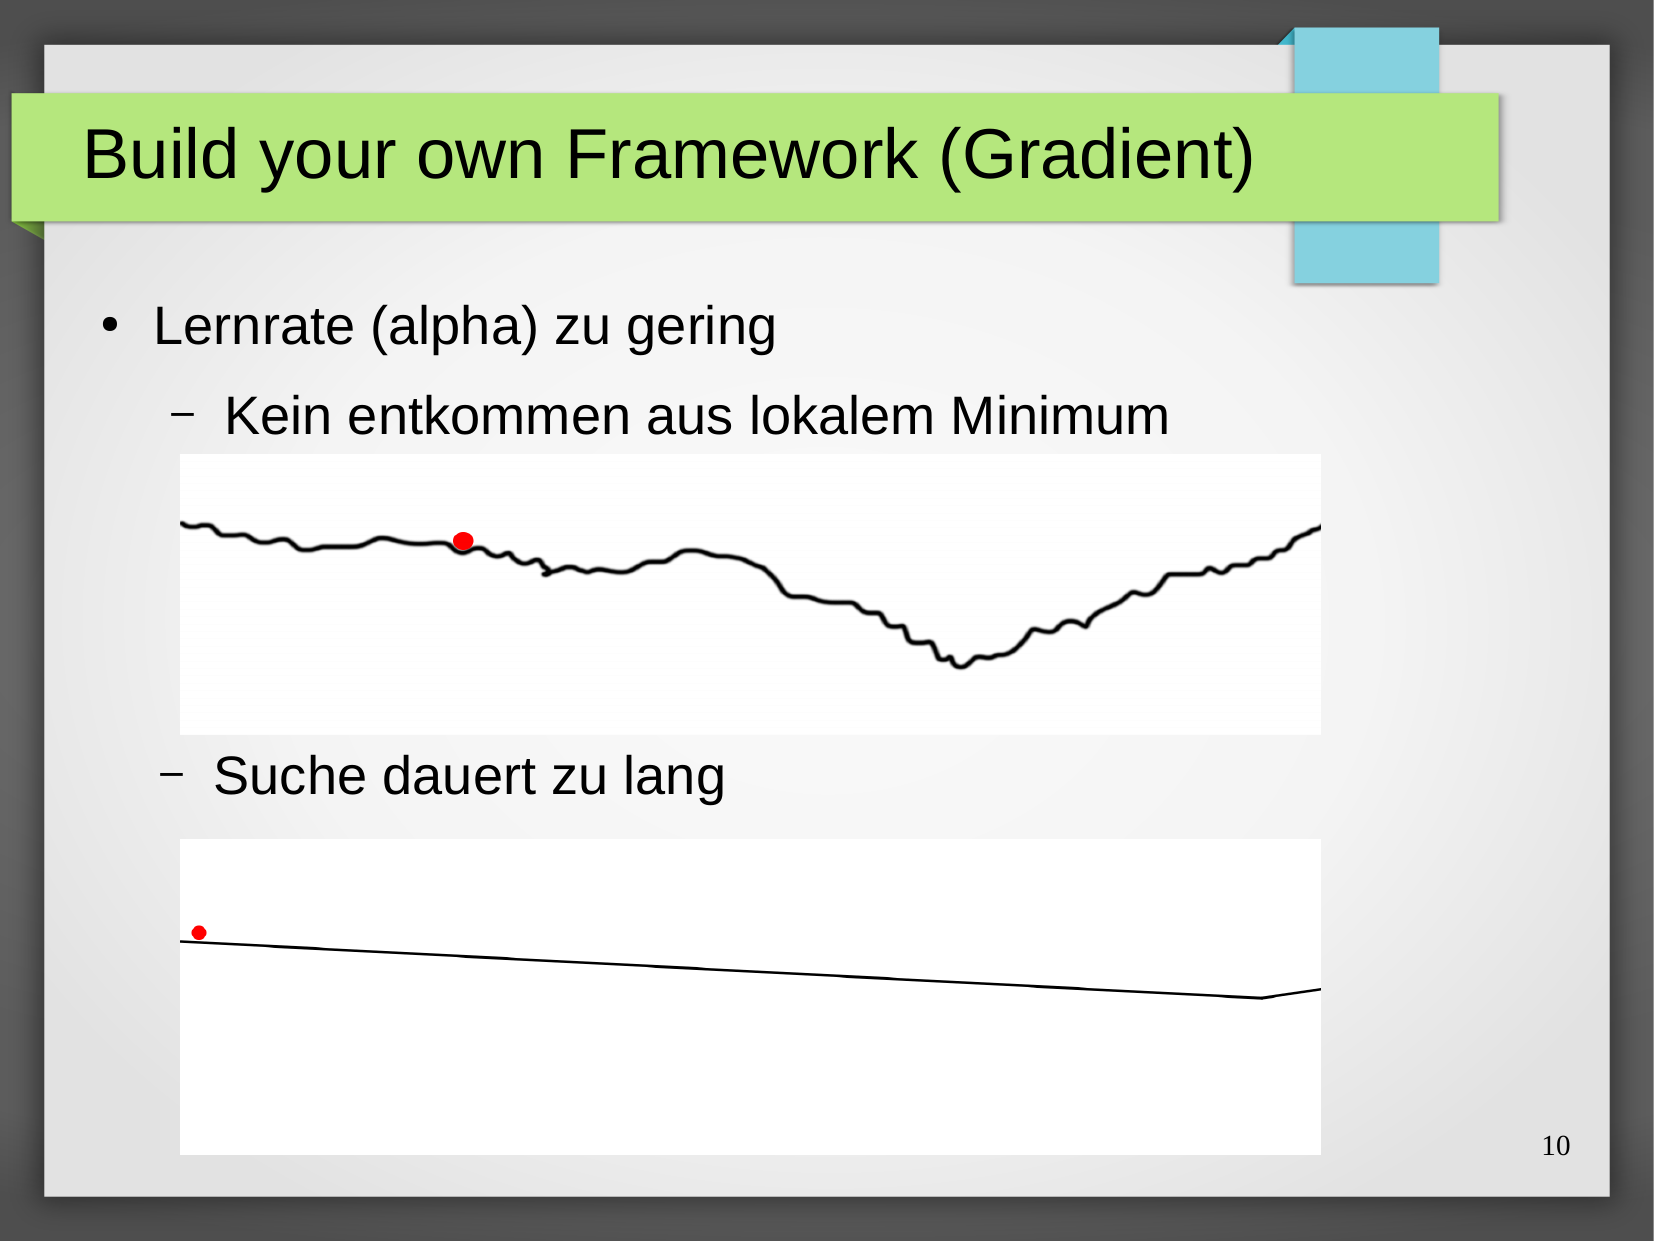

# Build your own Framework (Gradient)
Lernrate (alpha) zu gering
Kein entkommen aus lokalem Minimum
Suche dauert zu lang
10